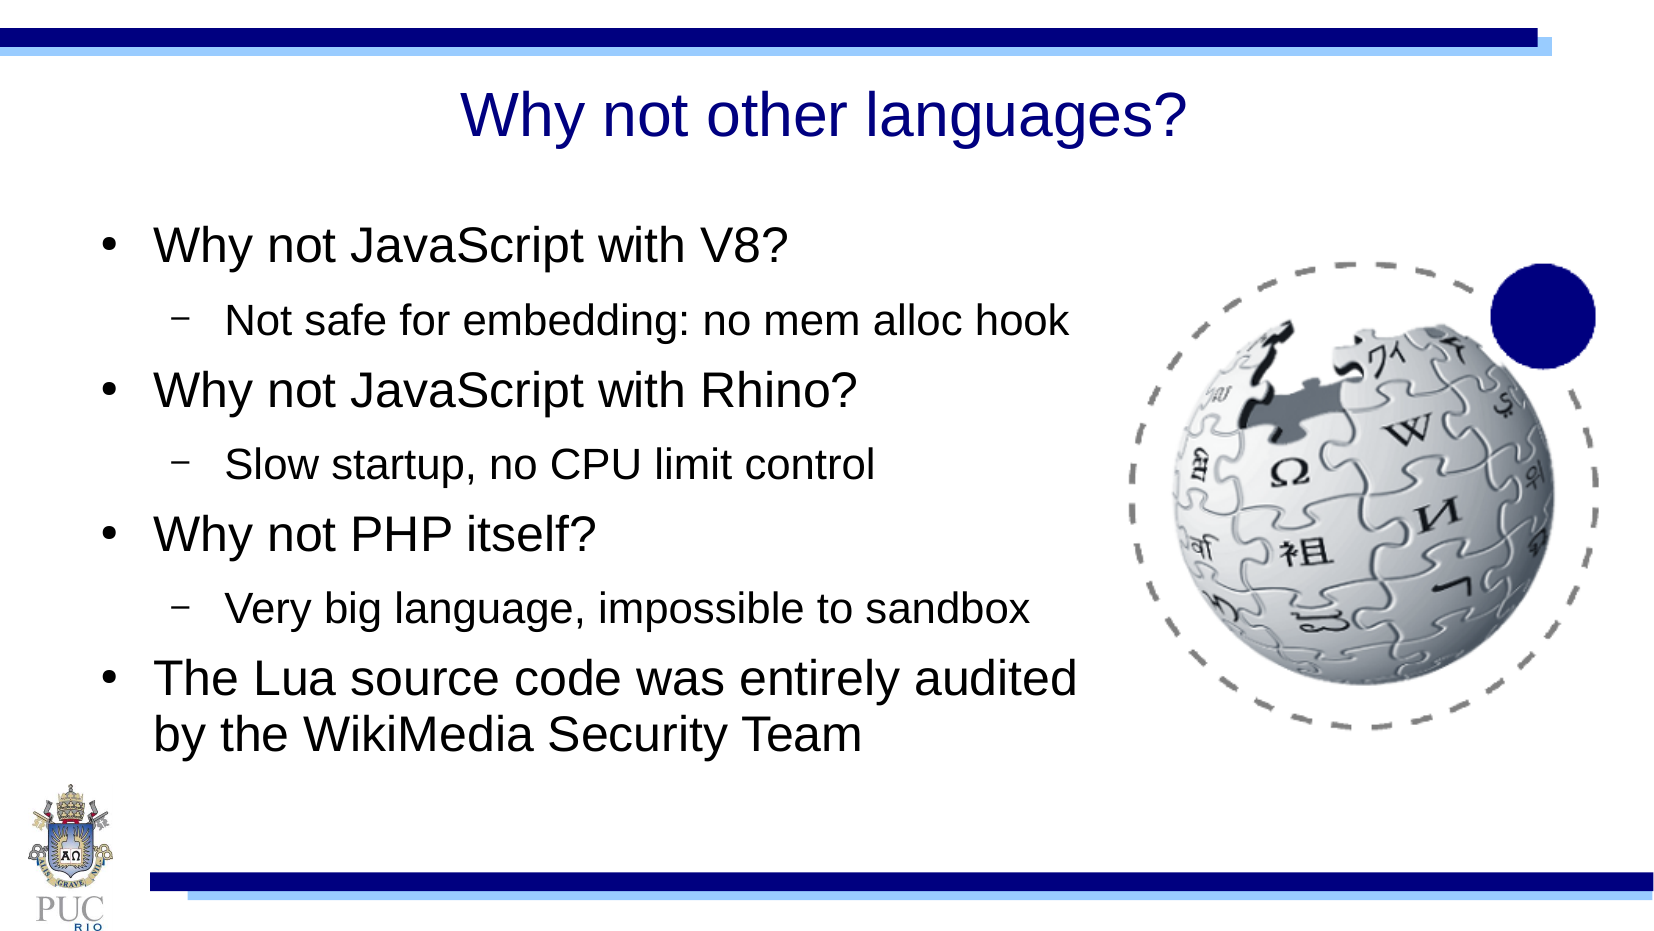

# Why not other languages?
Why not JavaScript with V8?
Not safe for embedding: no mem alloc hook
Why not JavaScript with Rhino?
Slow startup, no CPU limit control
Why not PHP itself?
Very big language, impossible to sandbox
The Lua source code was entirely audited by the WikiMedia Security Team